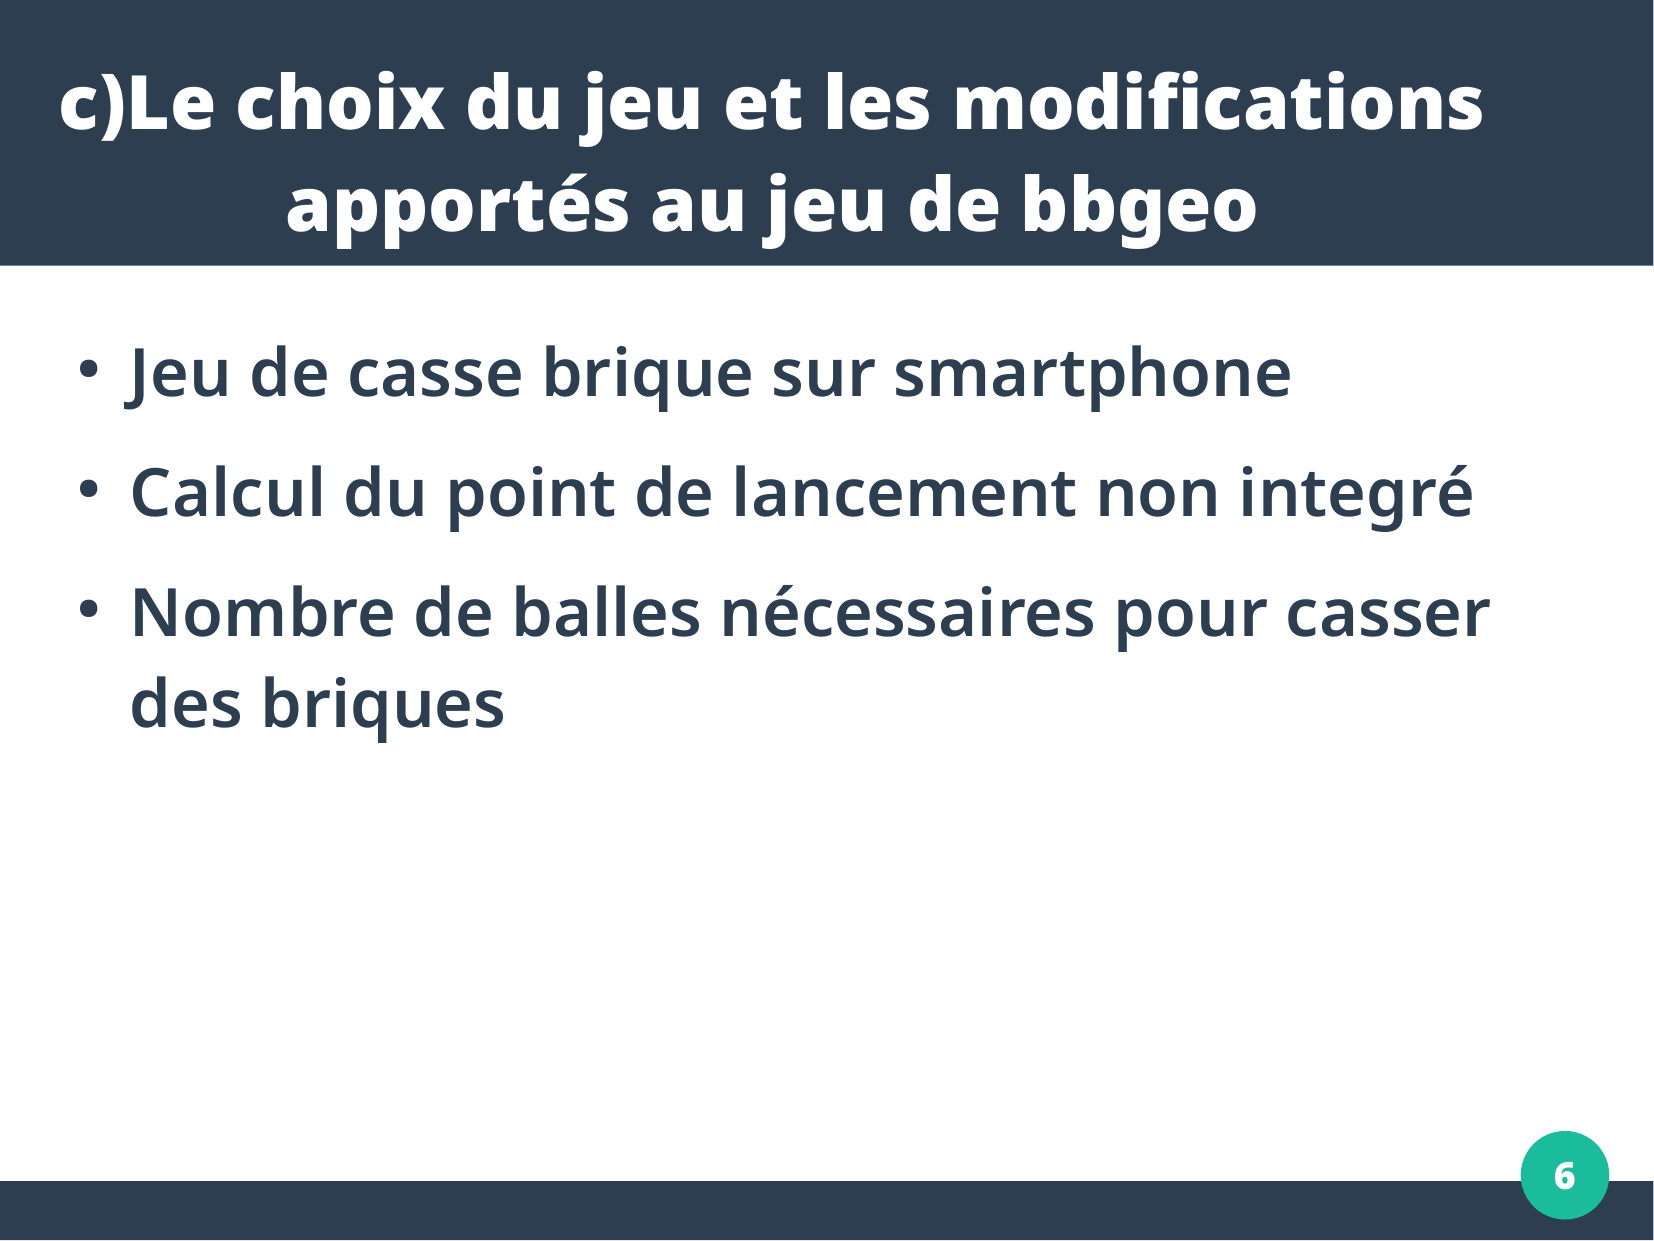

# c)Le choix du jeu et les modifications apportés au jeu de bbgeo
Jeu de casse brique sur smartphone
Calcul du point de lancement non integré
Nombre de balles nécessaires pour casser des briques
6